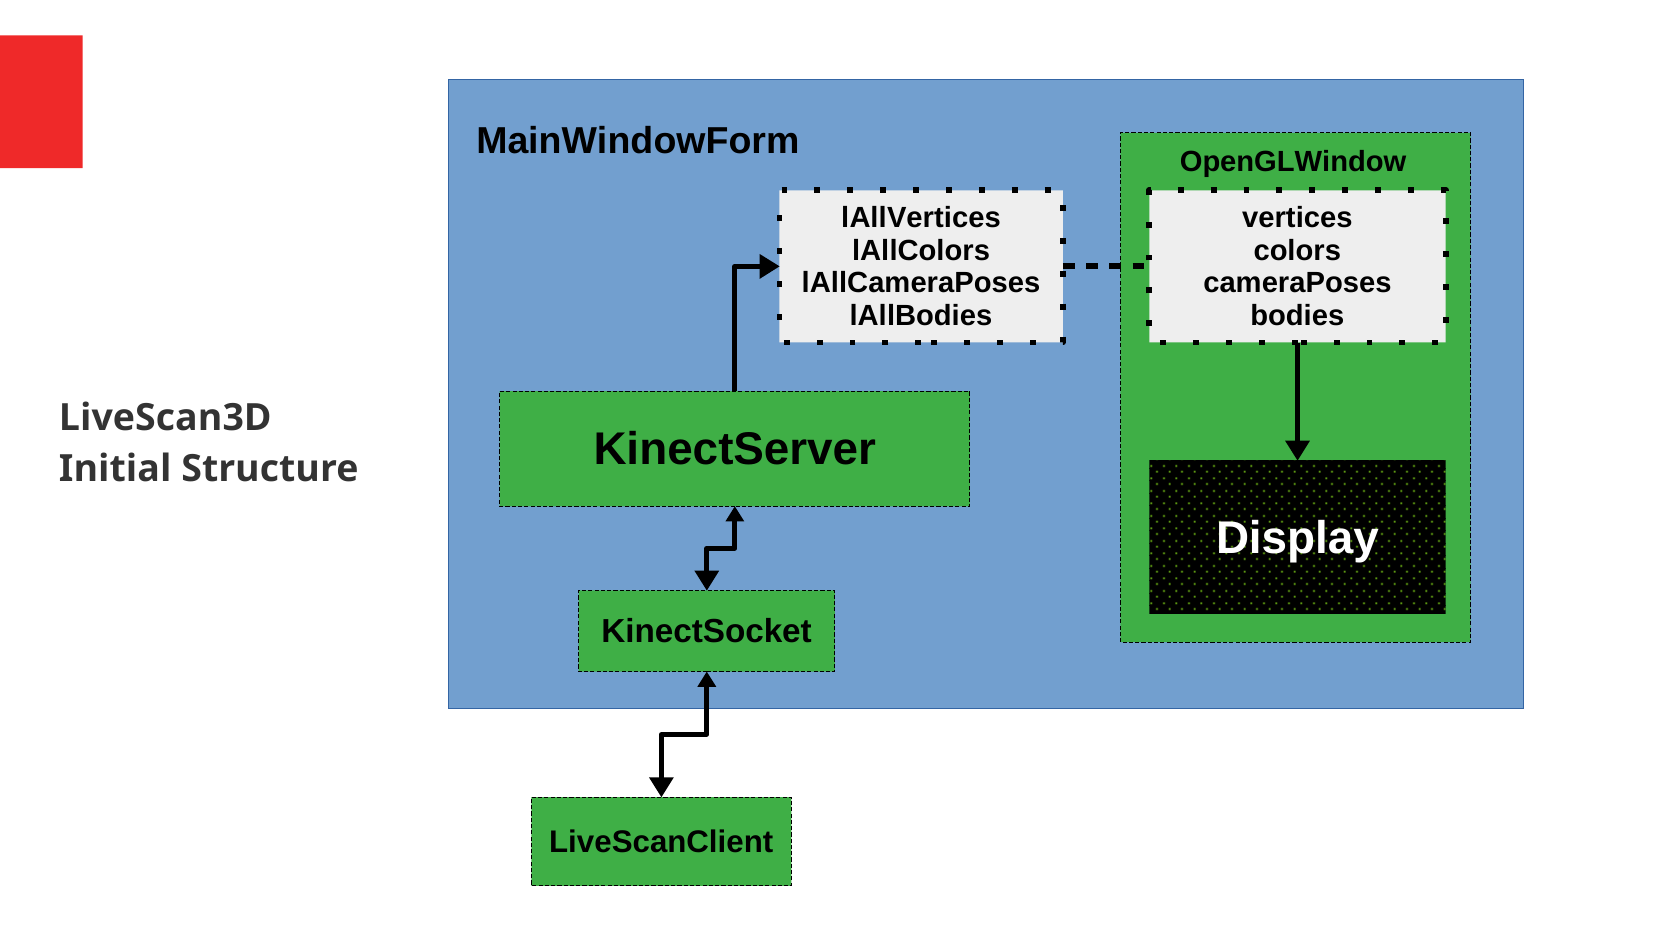

MainWindowForm
OpenGLWindow
lAllVertices
lAllColors
lAllCameraPoses
lAllBodies
vertices
colors
cameraPoses
bodies
# LiveScan3D Initial Structure
KinectServer
Display
KinectSocket
LiveScanClient